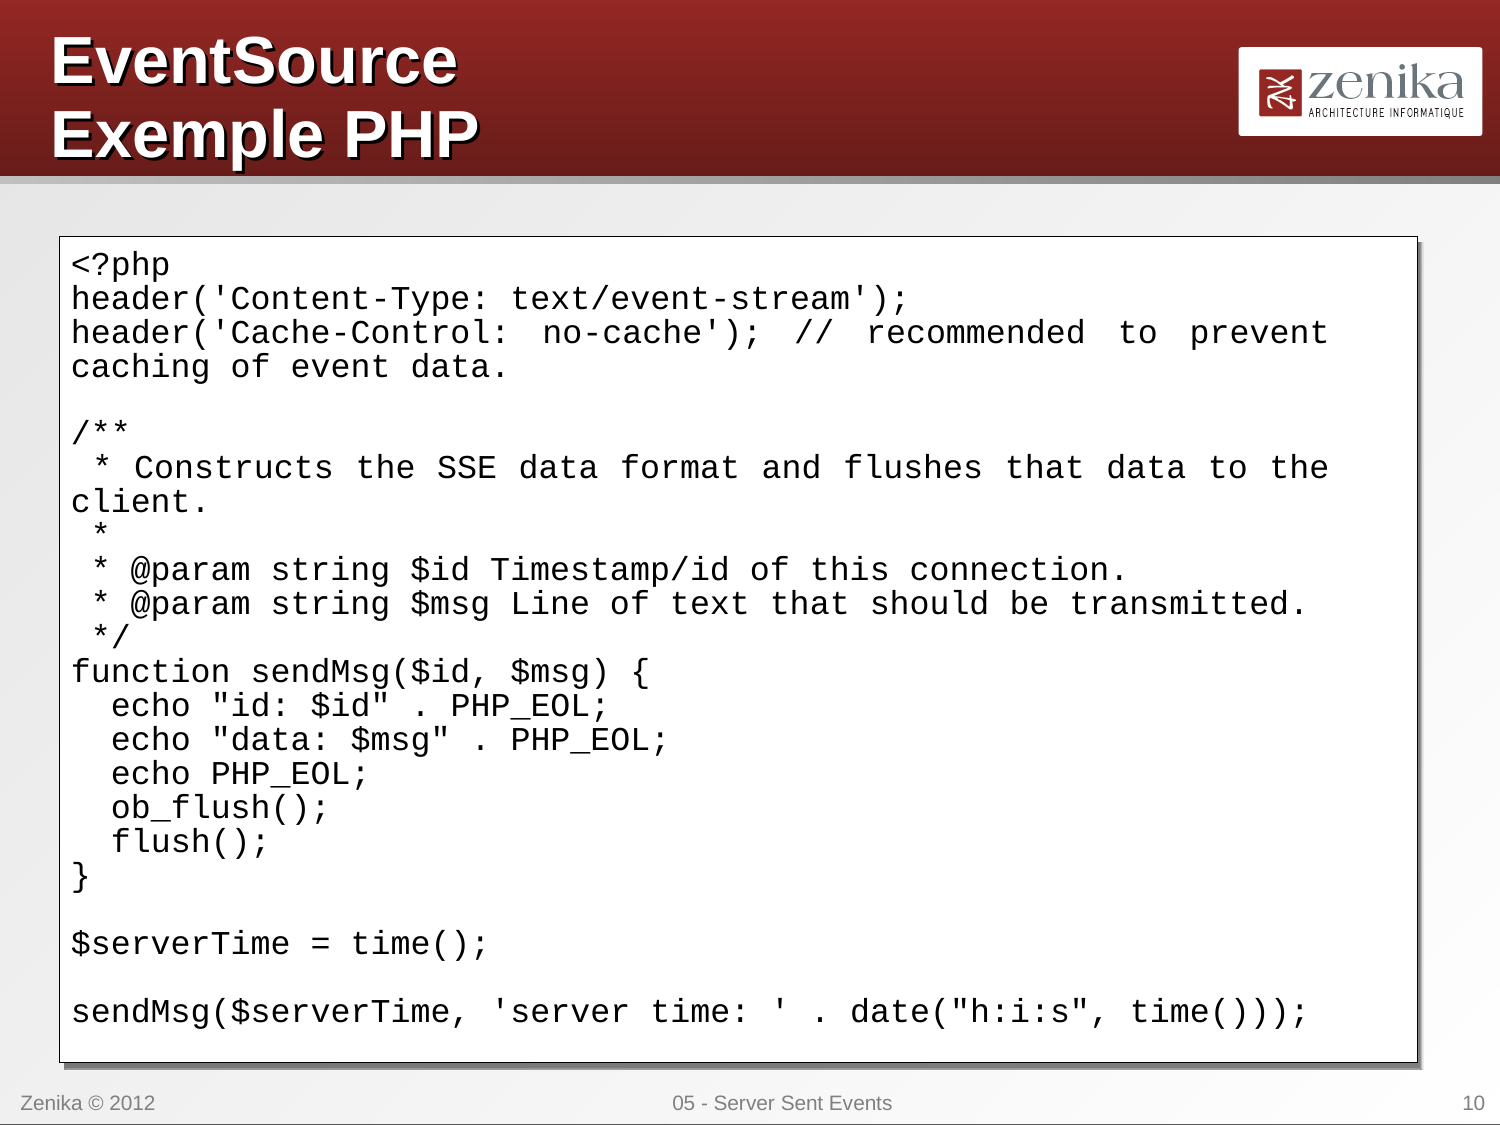

# EventSource Exemple PHP
<?php
header('Content-Type: text/event-stream');
header('Cache-Control: no-cache'); // recommended to prevent caching of event data.
/**
 * Constructs the SSE data format and flushes that data to the client.
 *
 * @param string $id Timestamp/id of this connection.
 * @param string $msg Line of text that should be transmitted.
 */
function sendMsg($id, $msg) {
 echo "id: $id" . PHP_EOL;
 echo "data: $msg" . PHP_EOL;
 echo PHP_EOL;
 ob_flush();
 flush();
}
$serverTime = time();
sendMsg($serverTime, 'server time: ' . date("h:i:s", time()));